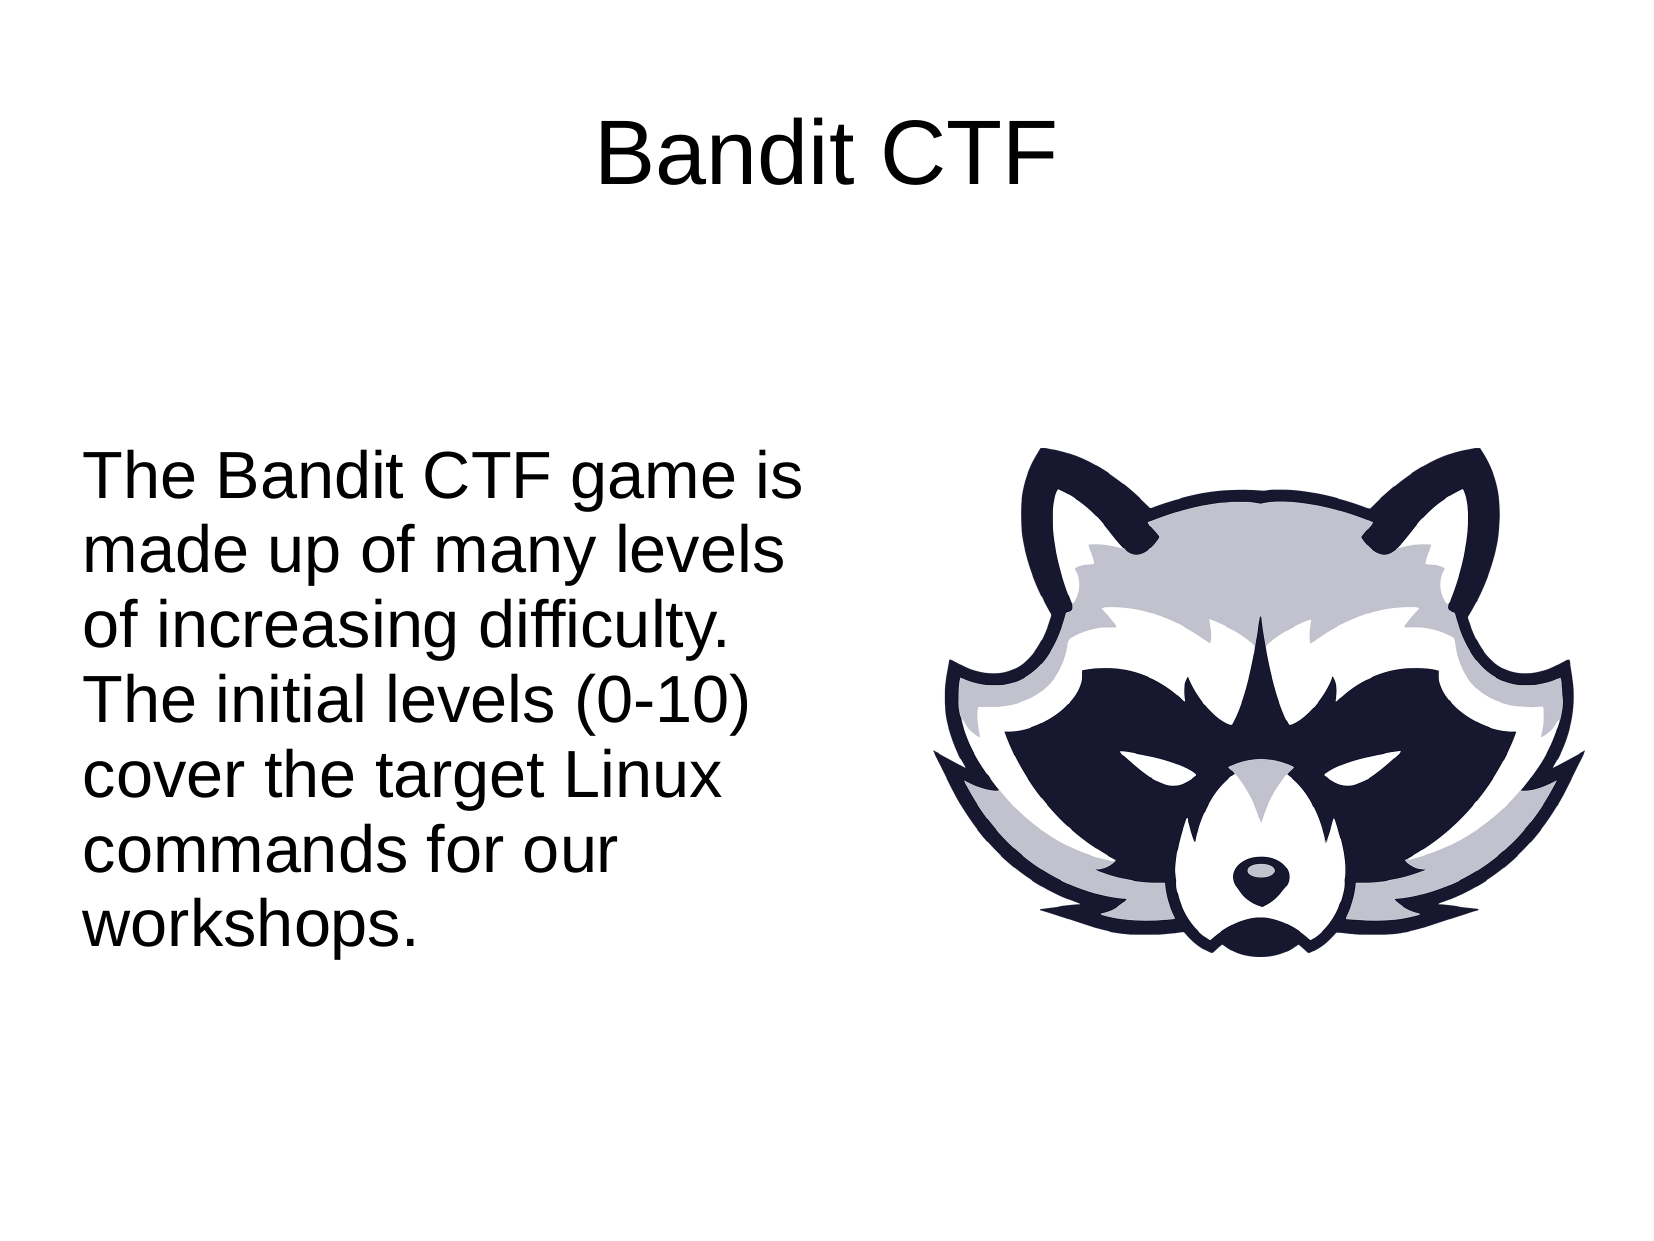

# Bandit CTF
The Bandit CTF game is
made up of many levels
of increasing difficulty.
The initial levels (0-10)
cover the target Linux
commands for our
workshops.